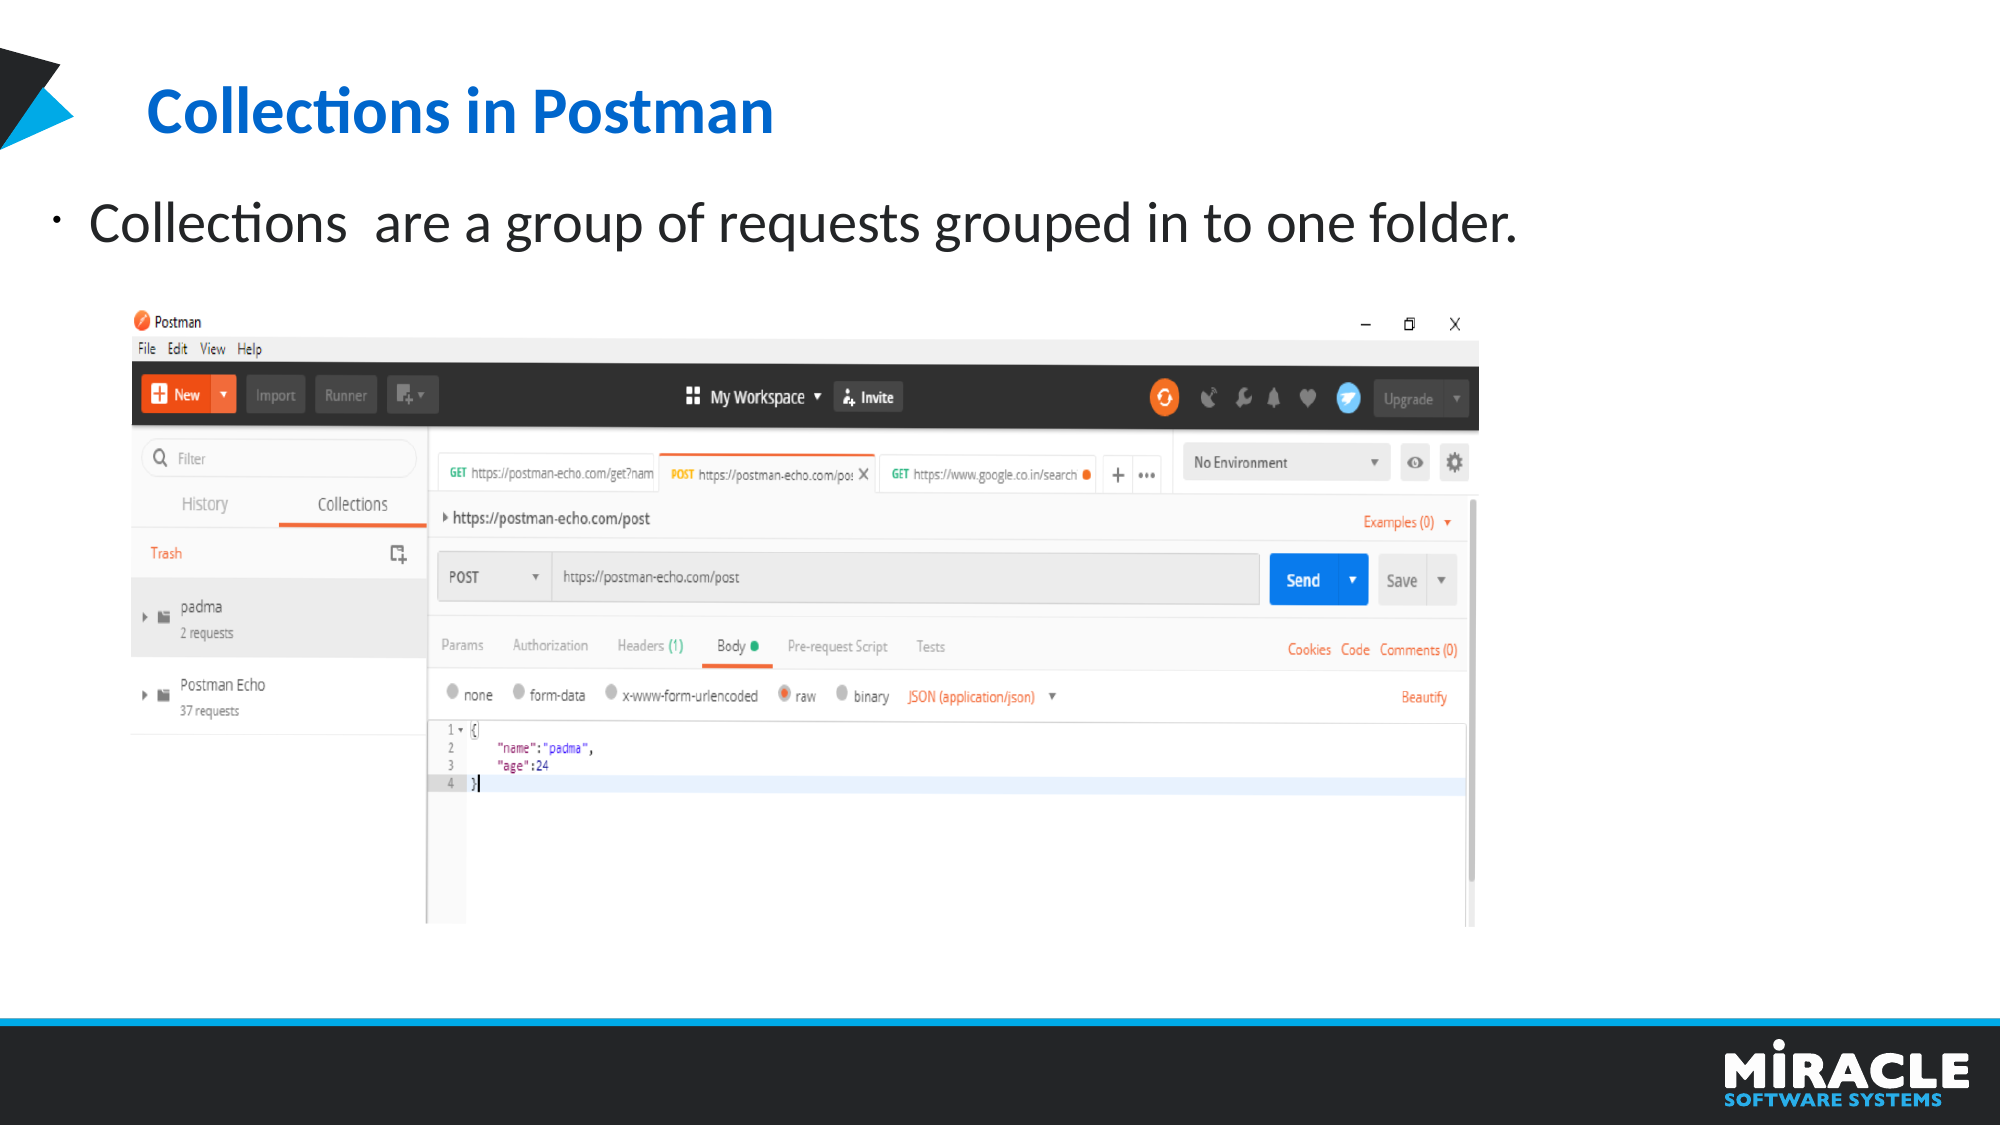

# Collections in Postman
Collections are a group of requests grouped in to one folder.